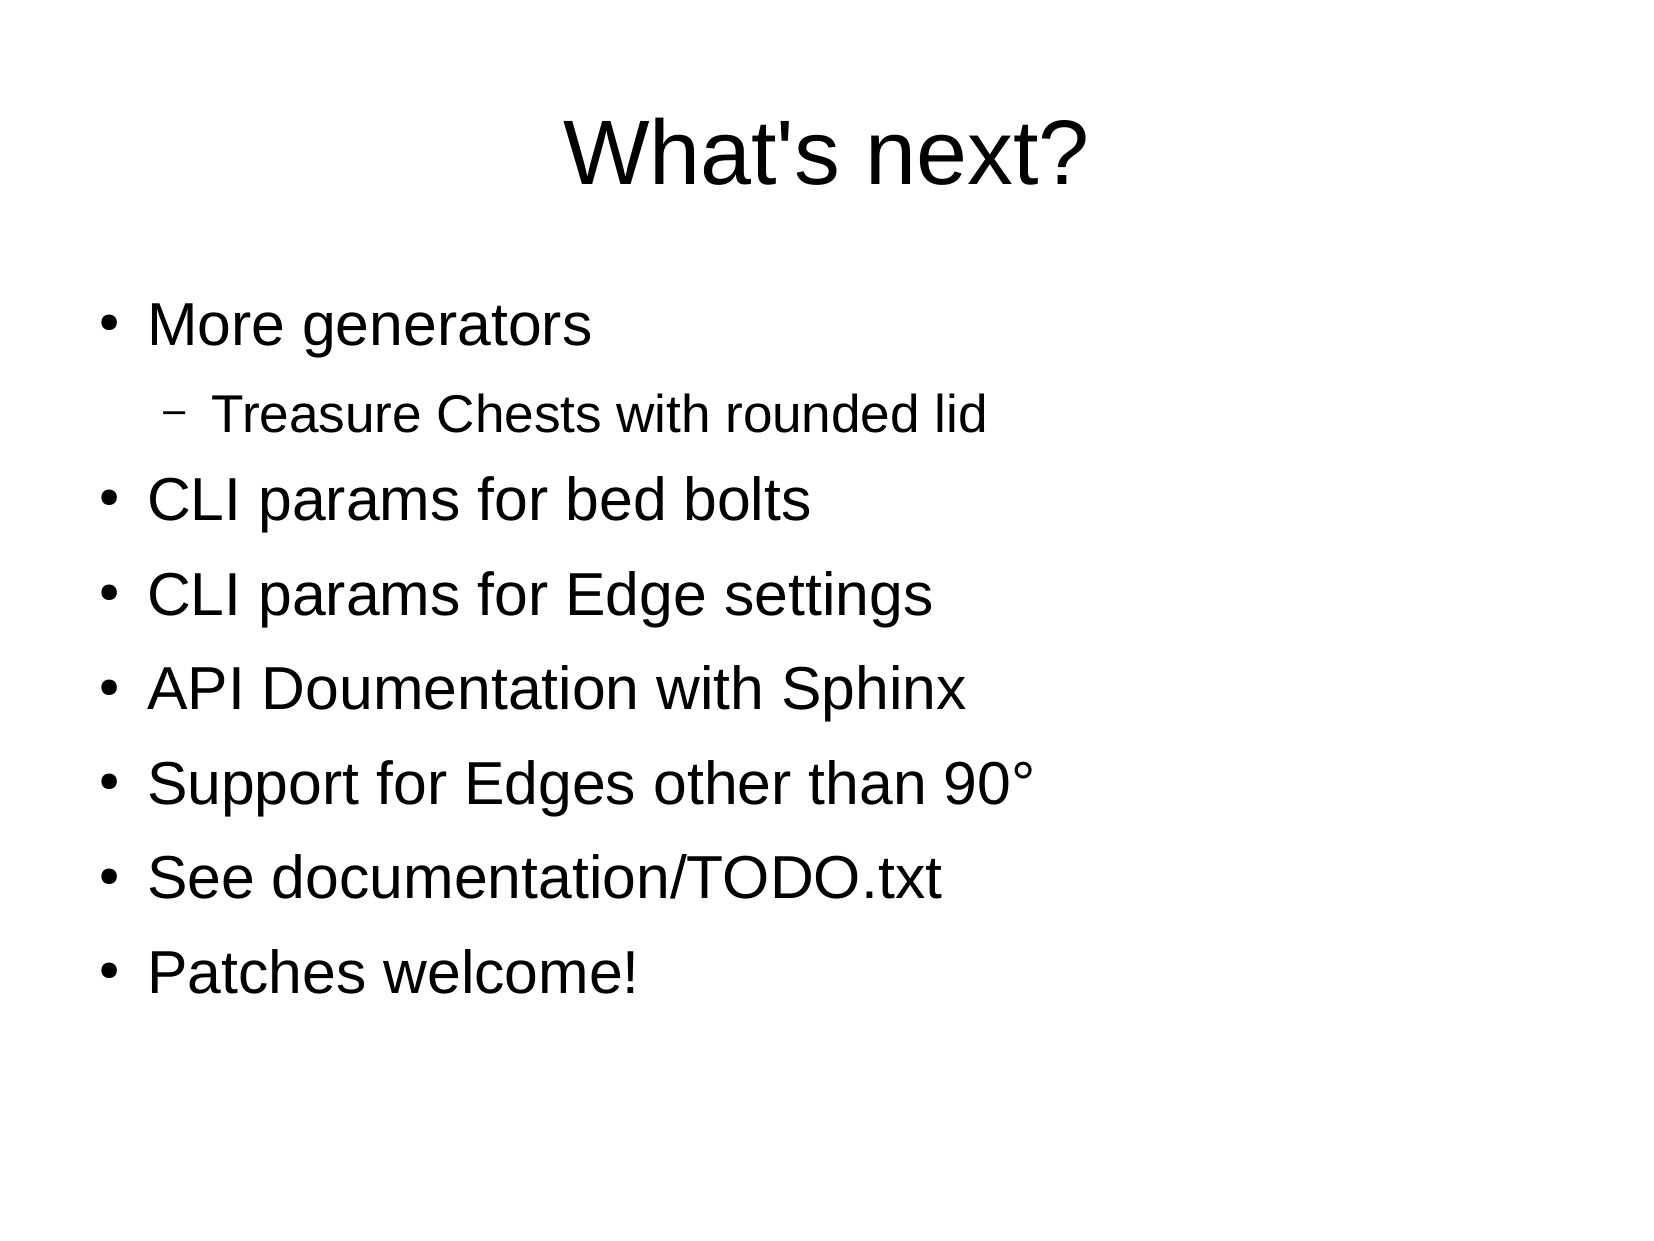

# What's next?
More generators
Treasure Chests with rounded lid
CLI params for bed bolts
CLI params for Edge settings
API Doumentation with Sphinx
Support for Edges other than 90°
See documentation/TODO.txt
Patches welcome!